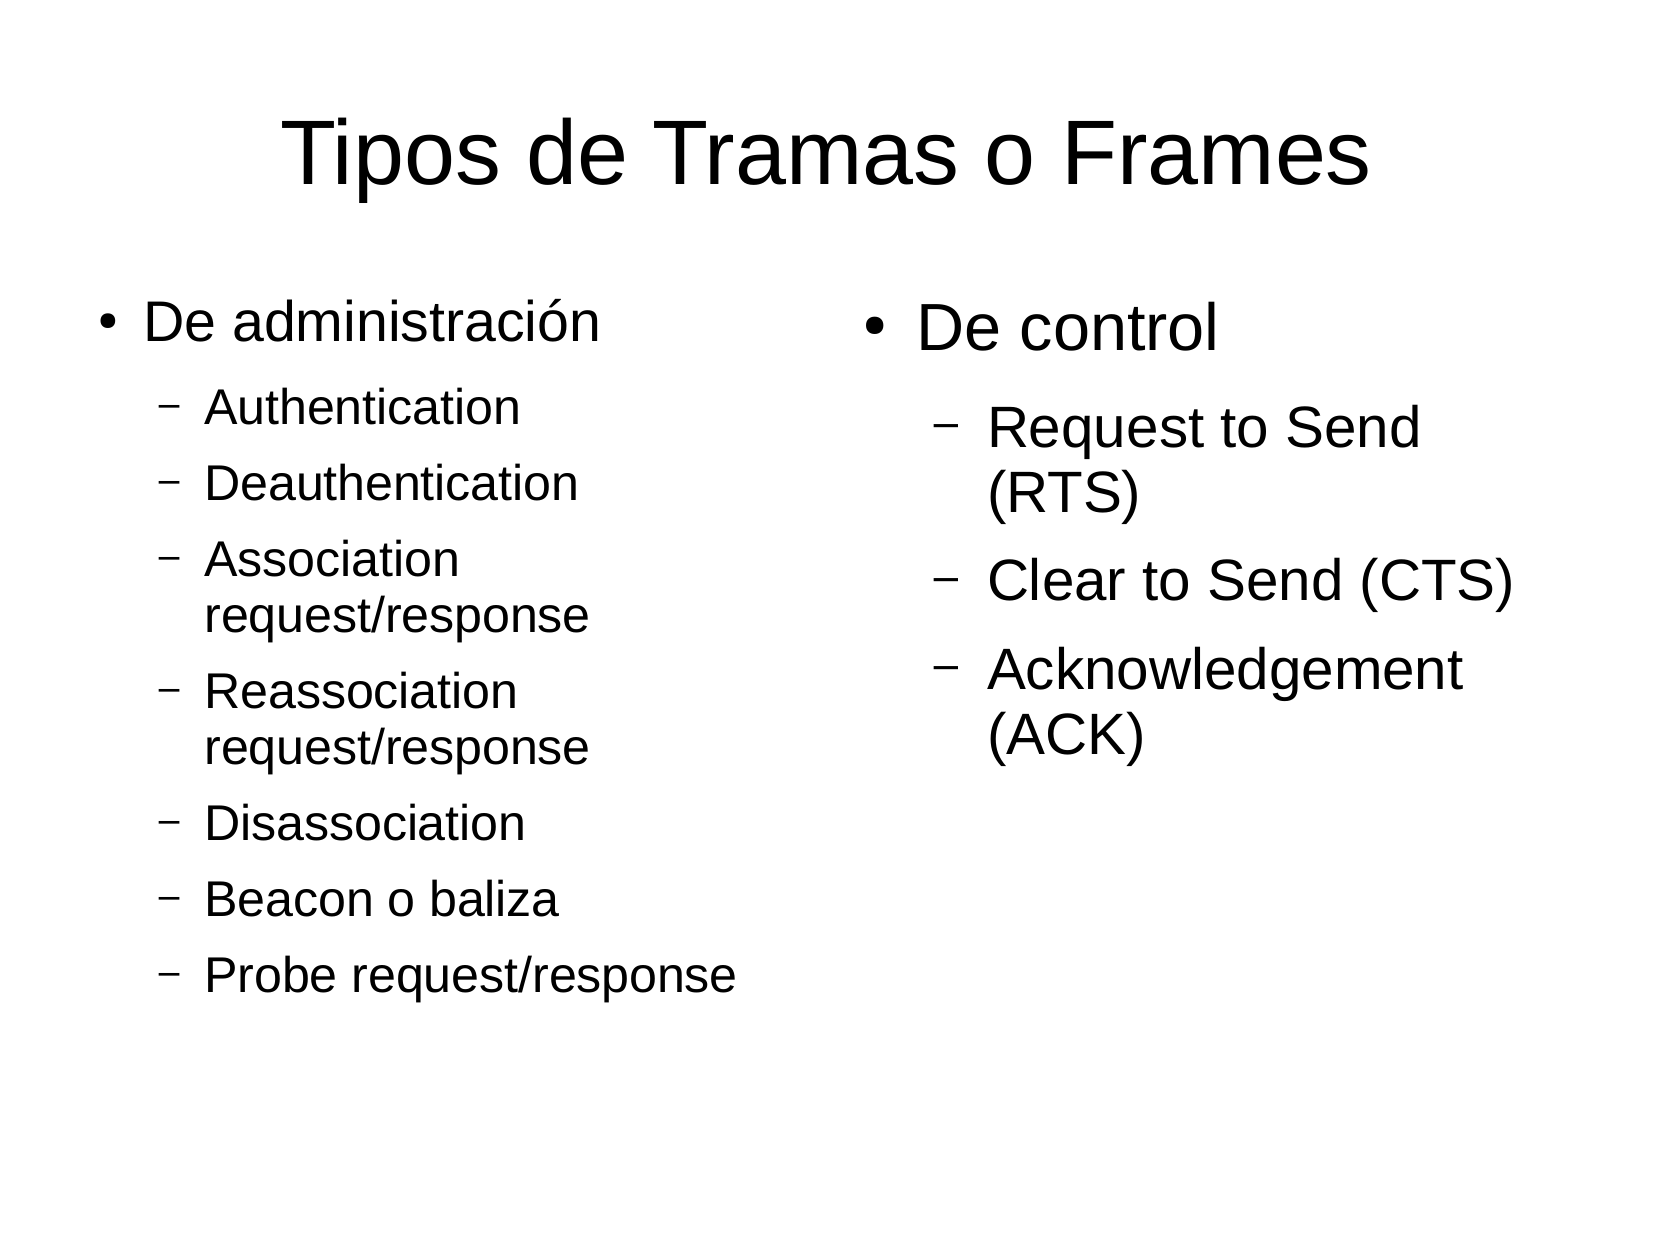

# Tipos de Tramas o Frames
De administración
Authentication
Deauthentication
Association request/response
Reassociation request/response
Disassociation
Beacon o baliza
Probe request/response
De control
Request to Send (RTS)
Clear to Send (CTS)
Acknowledgement (ACK)